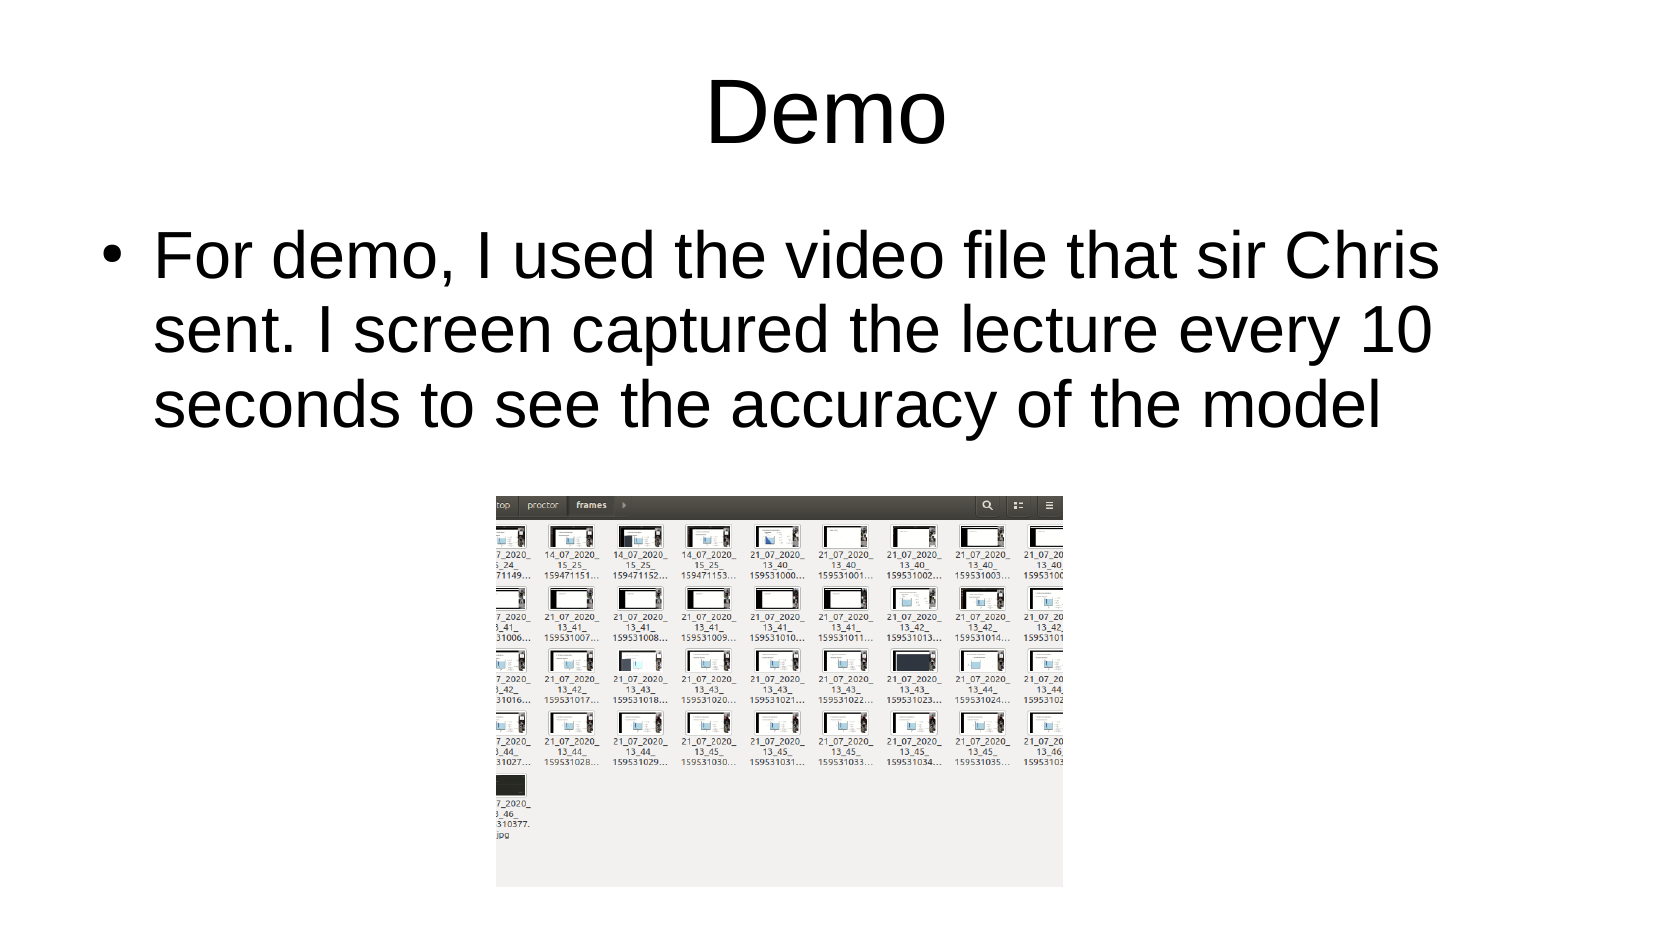

# Demo
For demo, I used the video file that sir Chris sent. I screen captured the lecture every 10 seconds to see the accuracy of the model